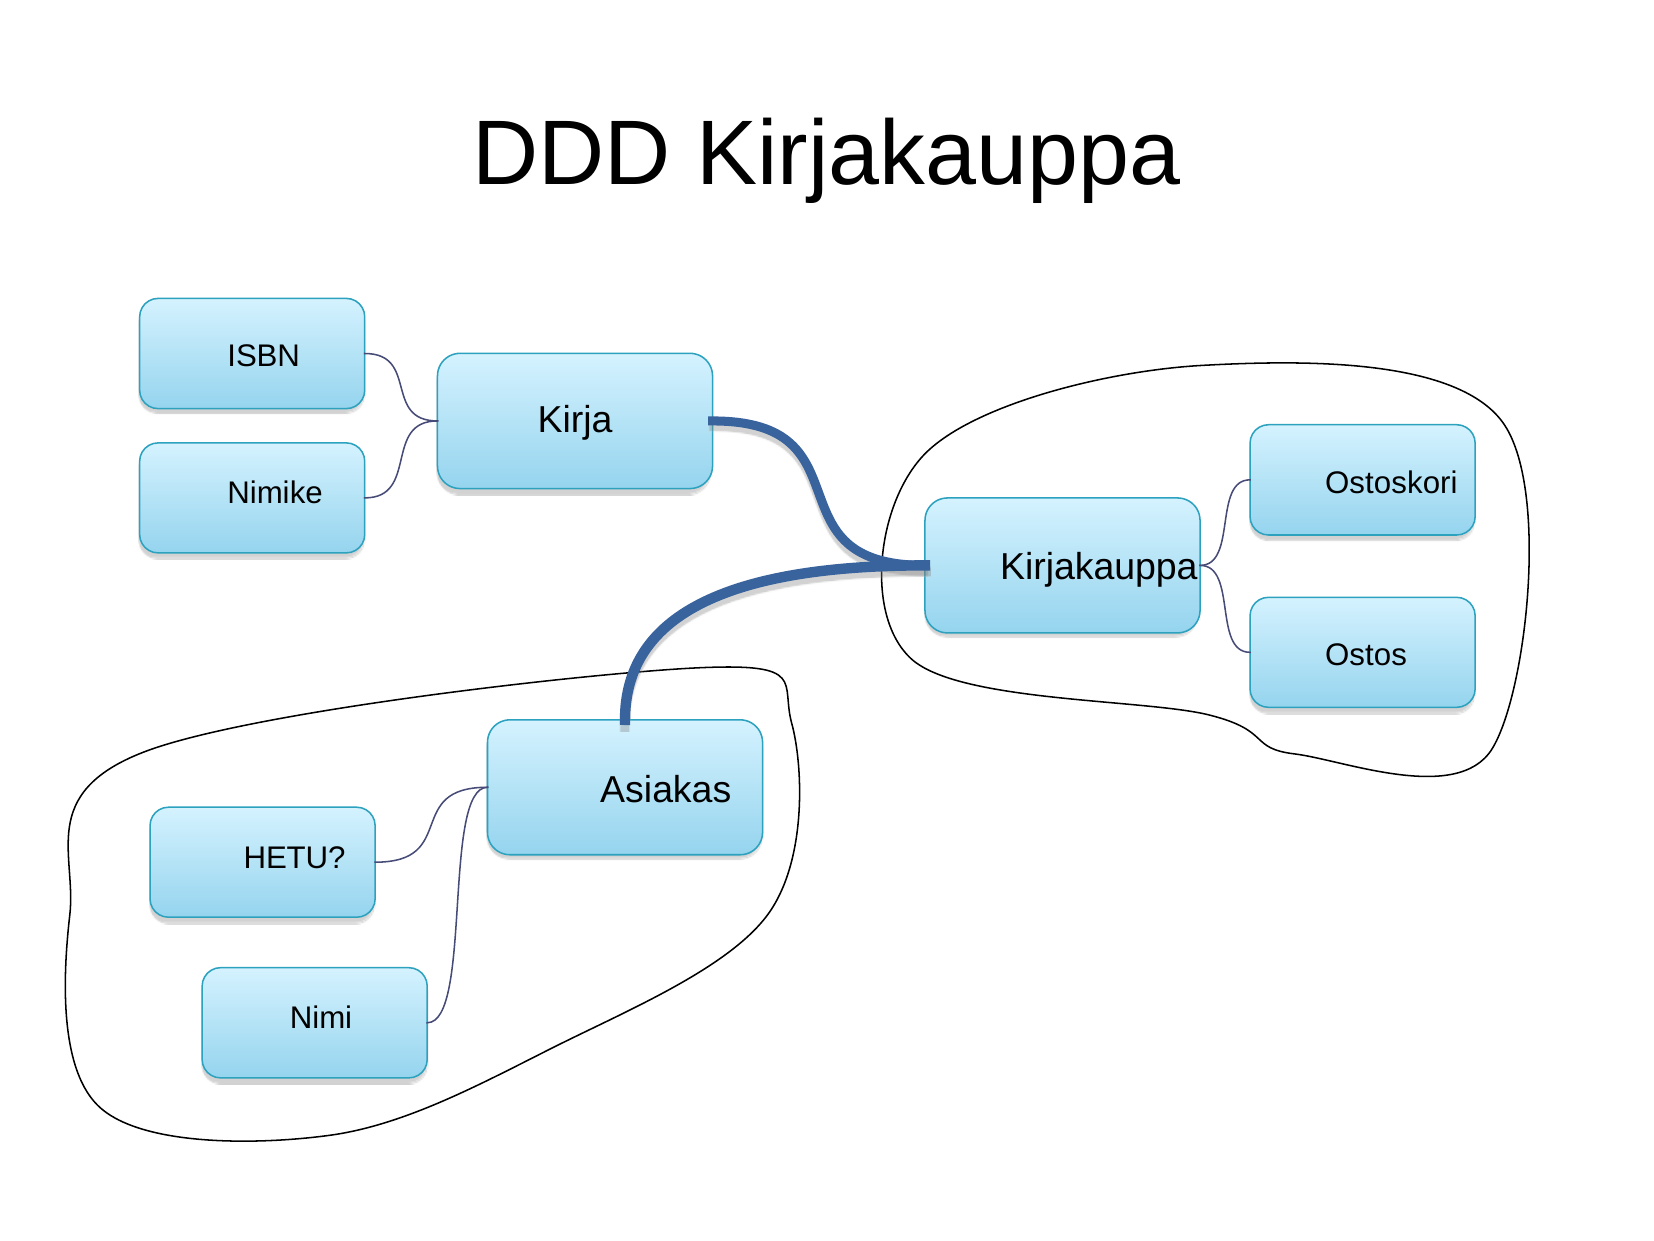

# DDD Kirjakauppa
ISBN
Kirja
Ostoskori
Nimike
Kirjakauppa
Ostos
Asiakas
HETU?
Nimi